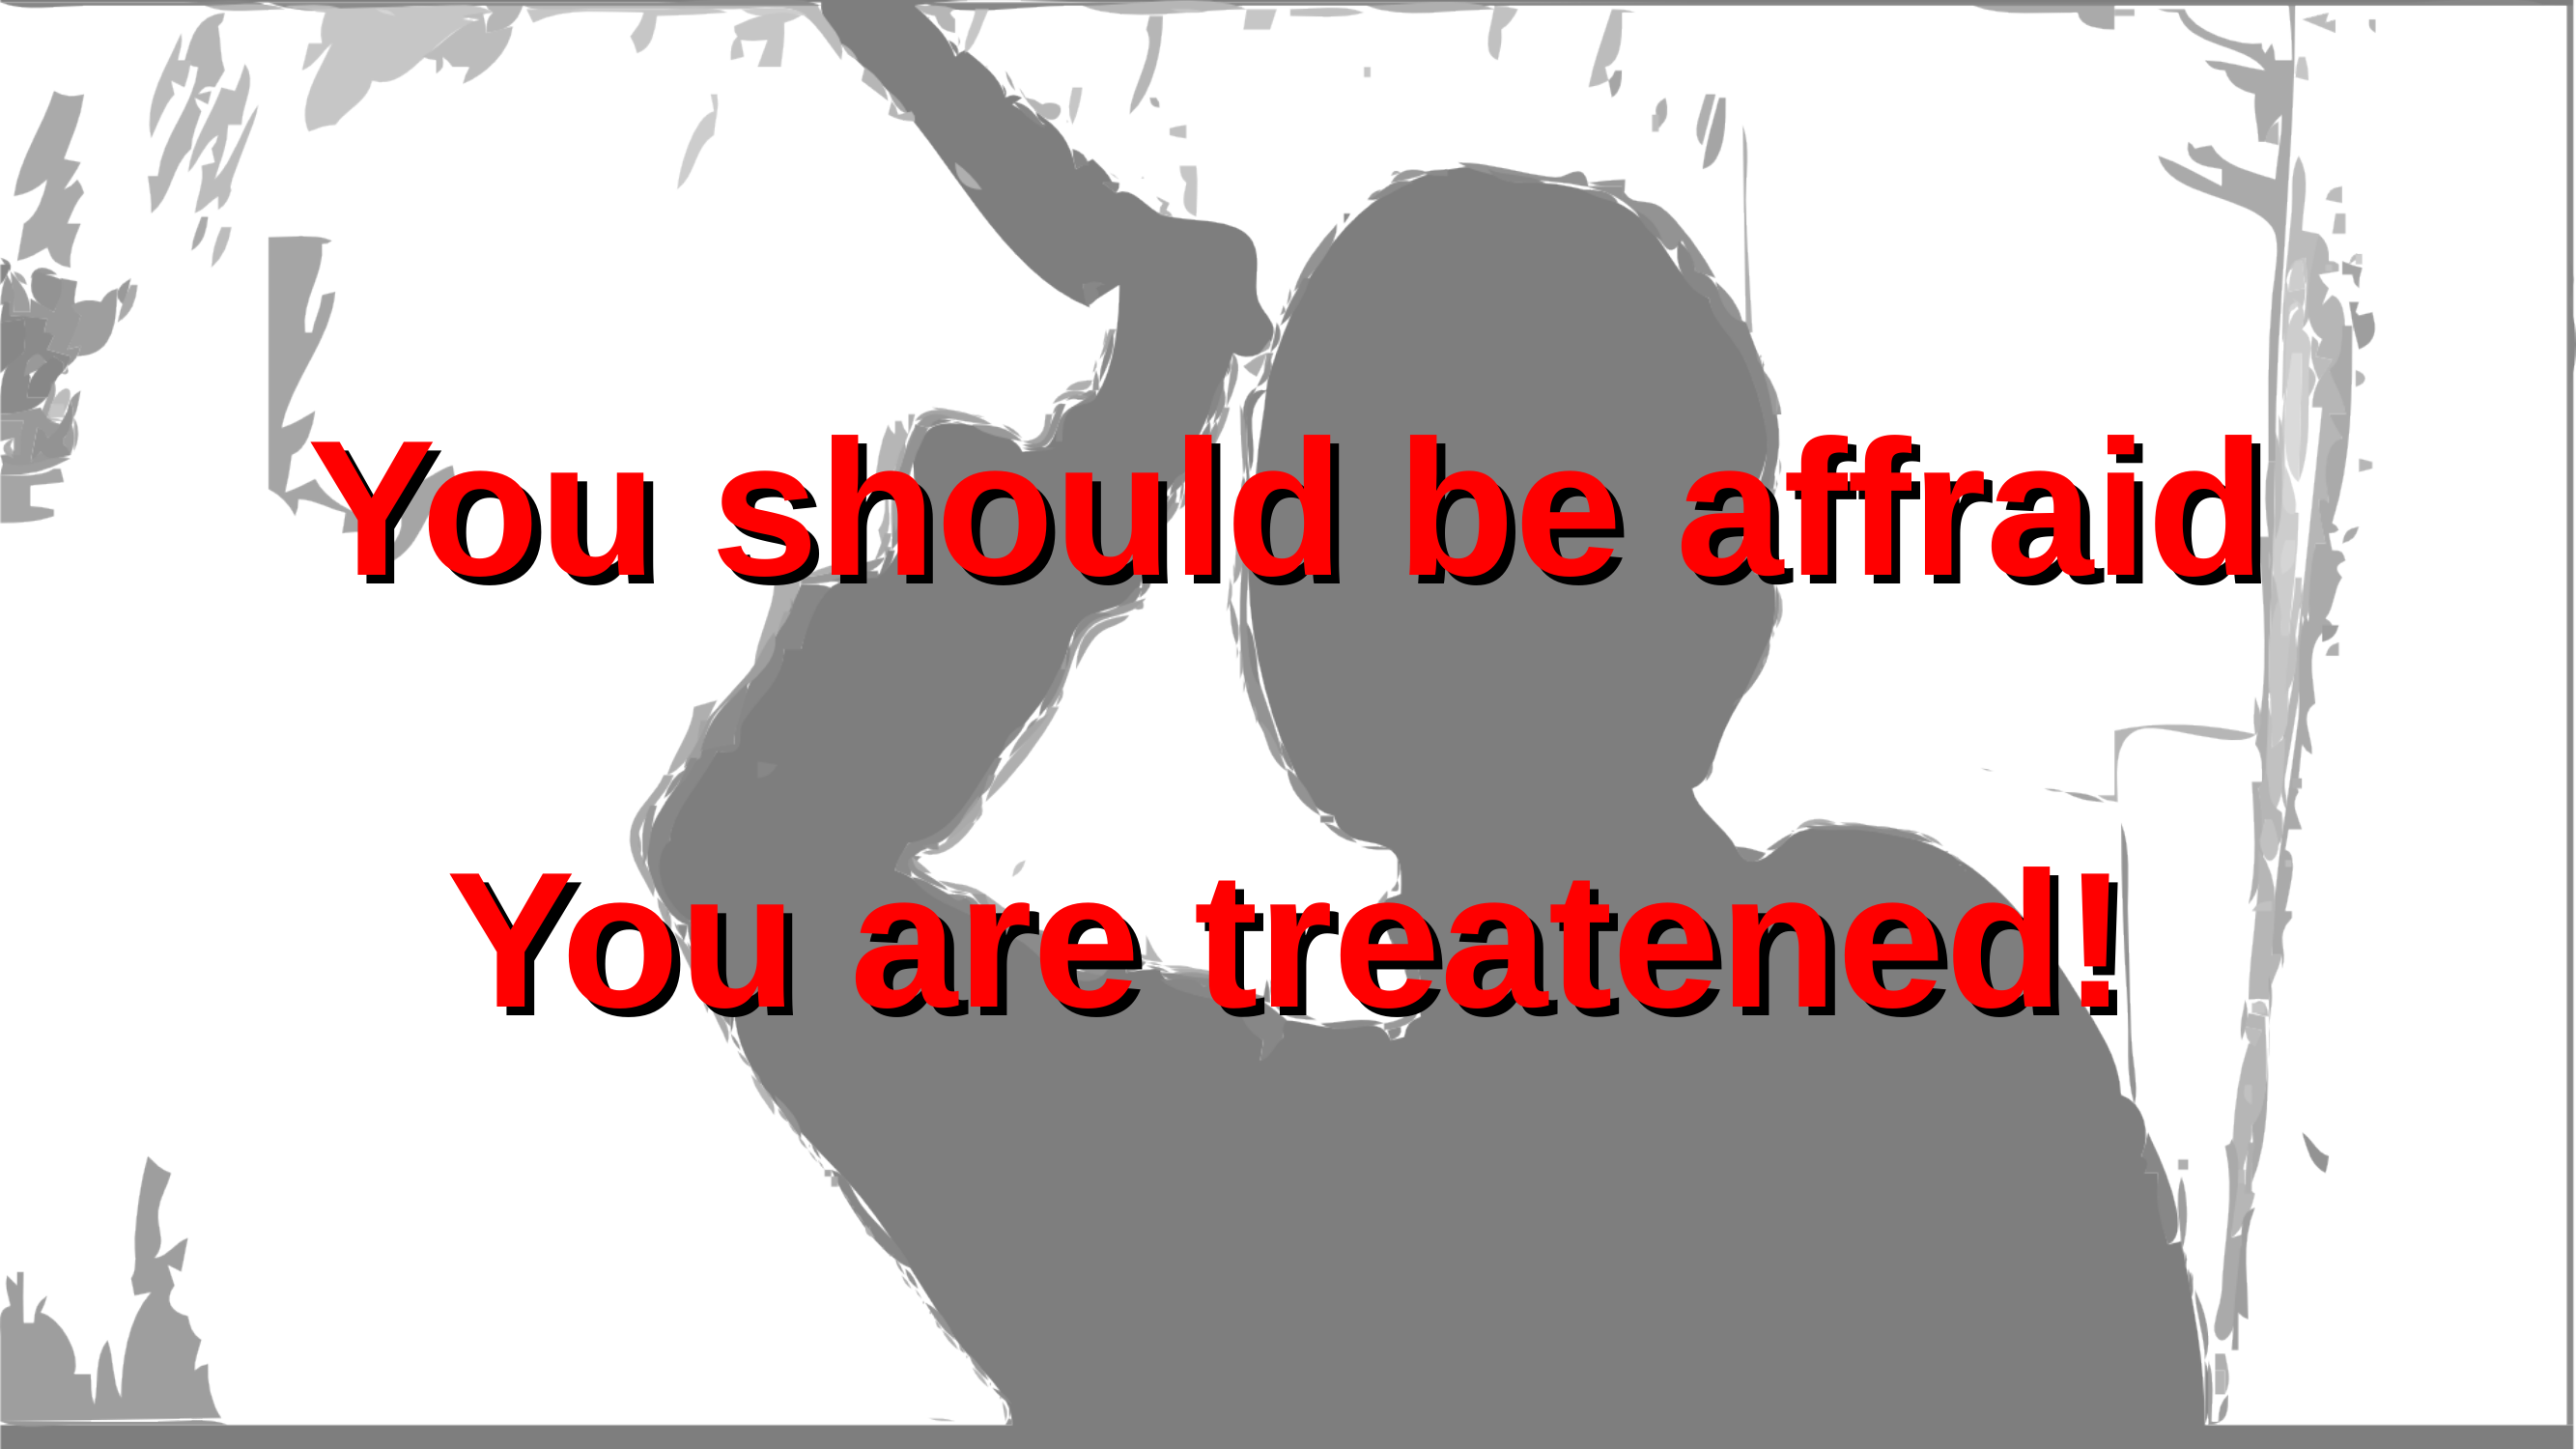

You should be affraid
You are treatened!
6